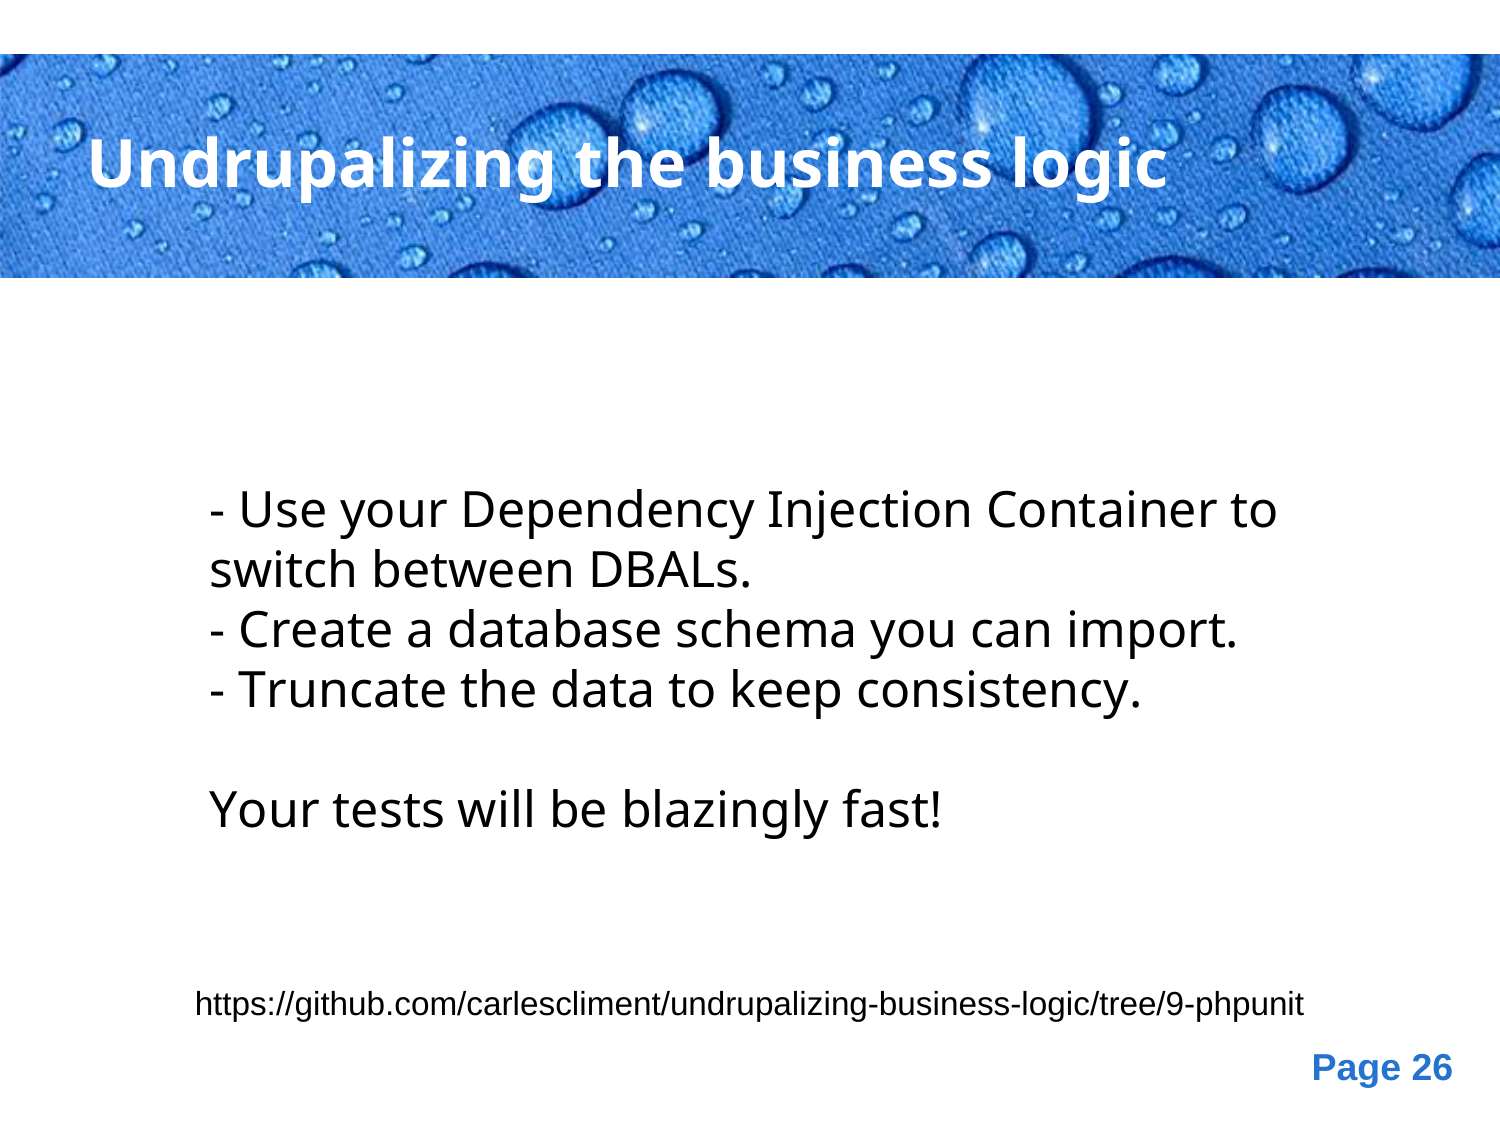

Undrupalizing the business logic
- Use your Dependency Injection Container to switch between DBALs.
- Create a database schema you can import.
- Truncate the data to keep consistency.
Your tests will be blazingly fast!
https://github.com/carlescliment/undrupalizing-business-logic/tree/9-phpunit